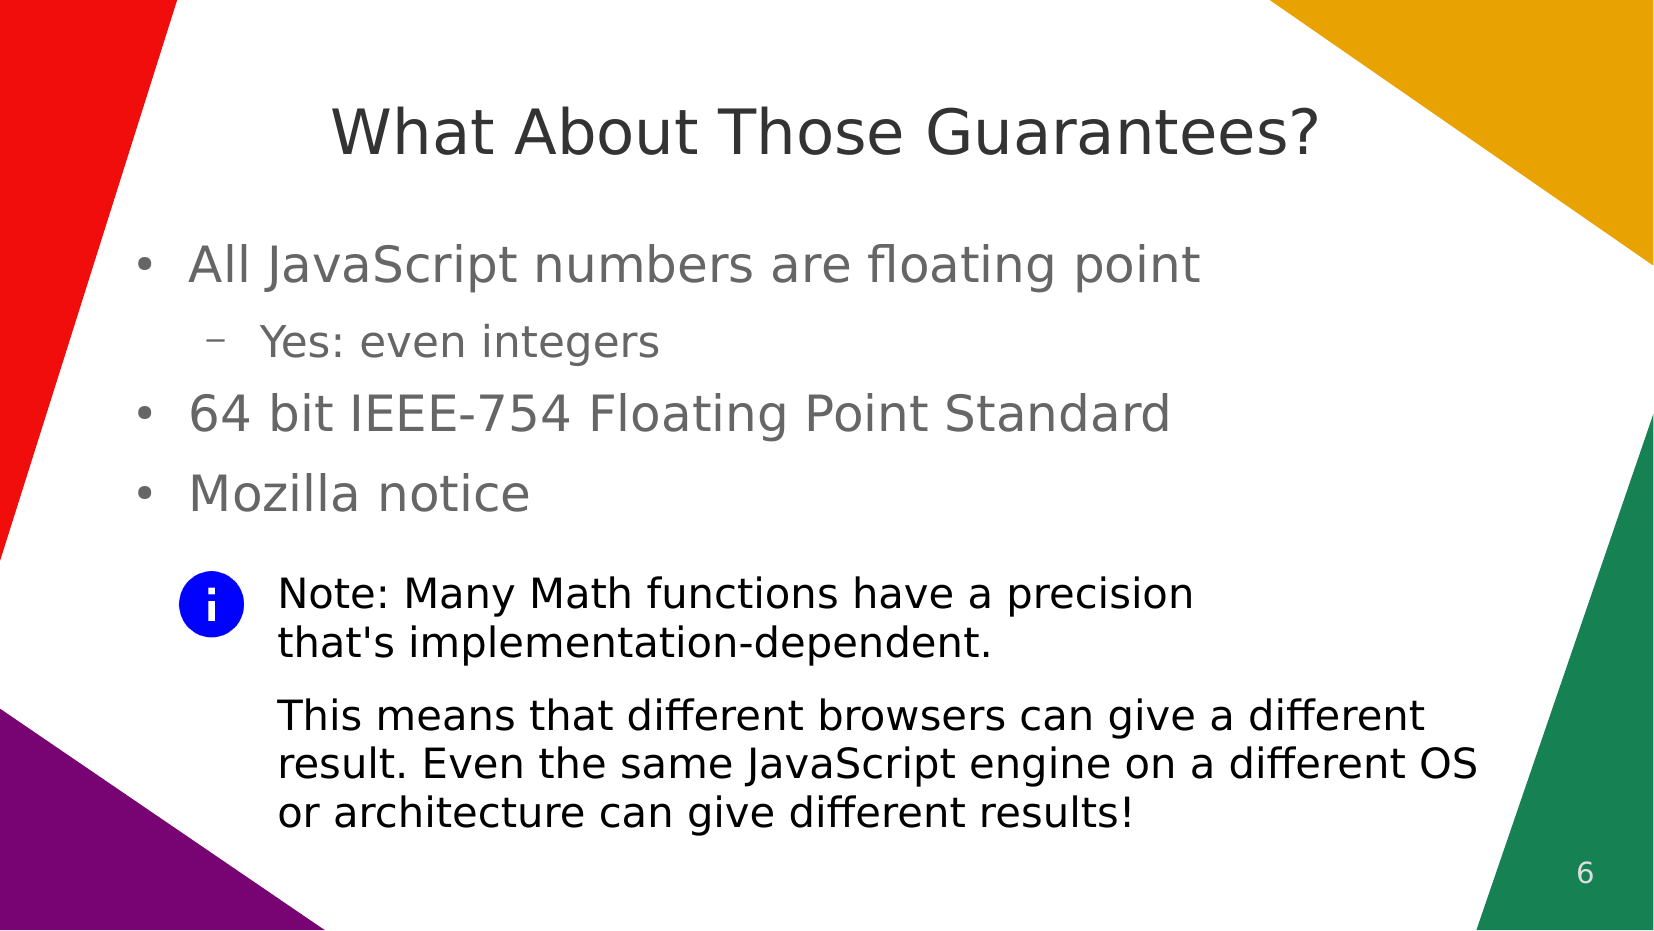

# What About Those Guarantees?
All JavaScript numbers are floating point
Yes: even integers
64 bit IEEE-754 Floating Point Standard
Mozilla notice
Note: Many Math functions have a precision that's implementation-dependent.
This means that different browsers can give a different result. Even the same JavaScript engine on a different OS or architecture can give different results!
6